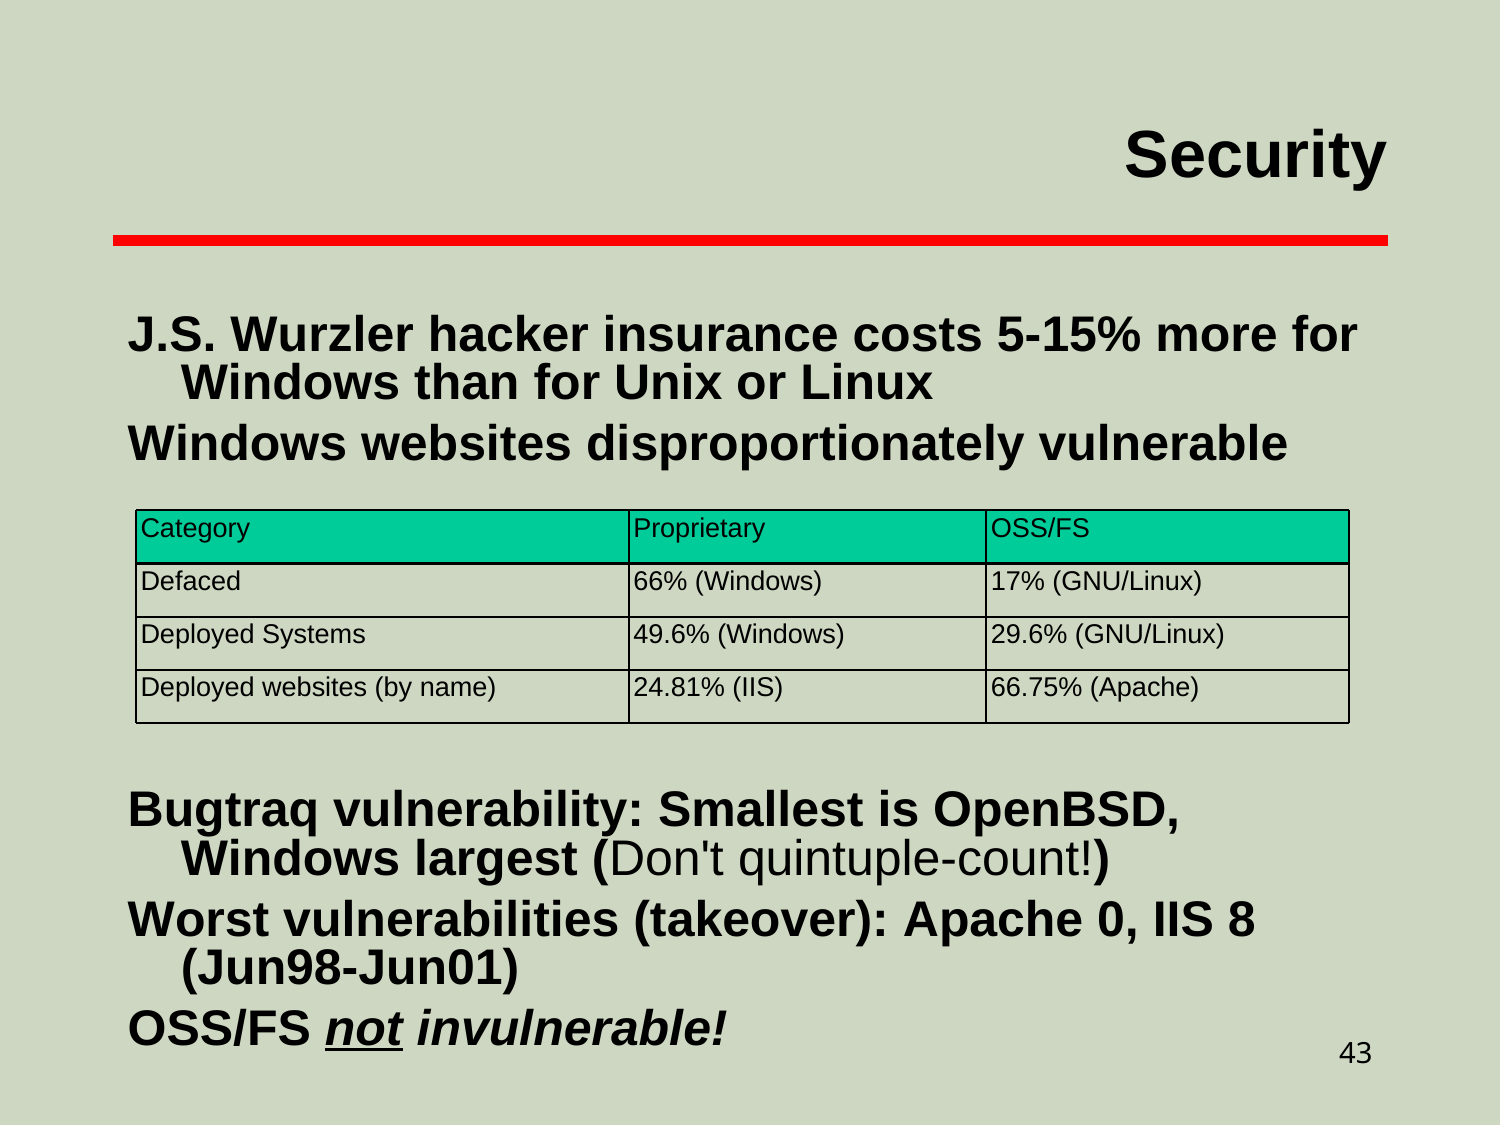

# Security
J.S. Wurzler hacker insurance costs 5-15% more for Windows than for Unix or Linux
Windows websites disproportionately vulnerable
Bugtraq vulnerability: Smallest is OpenBSD, Windows largest (Don't quintuple-count!)
Worst vulnerabilities (takeover): Apache 0, IIS 8
(Jun98-Jun01)
OSS/FS not invulnerable!
Category
Proprietary
OSS/FS
Defaced
66% (Windows)
17% (GNU/Linux)
Deployed Systems
49.6% (Windows)
29.6% (GNU/Linux)
Deployed websites (by name)
24.81% (IIS)
66.75% (Apache)